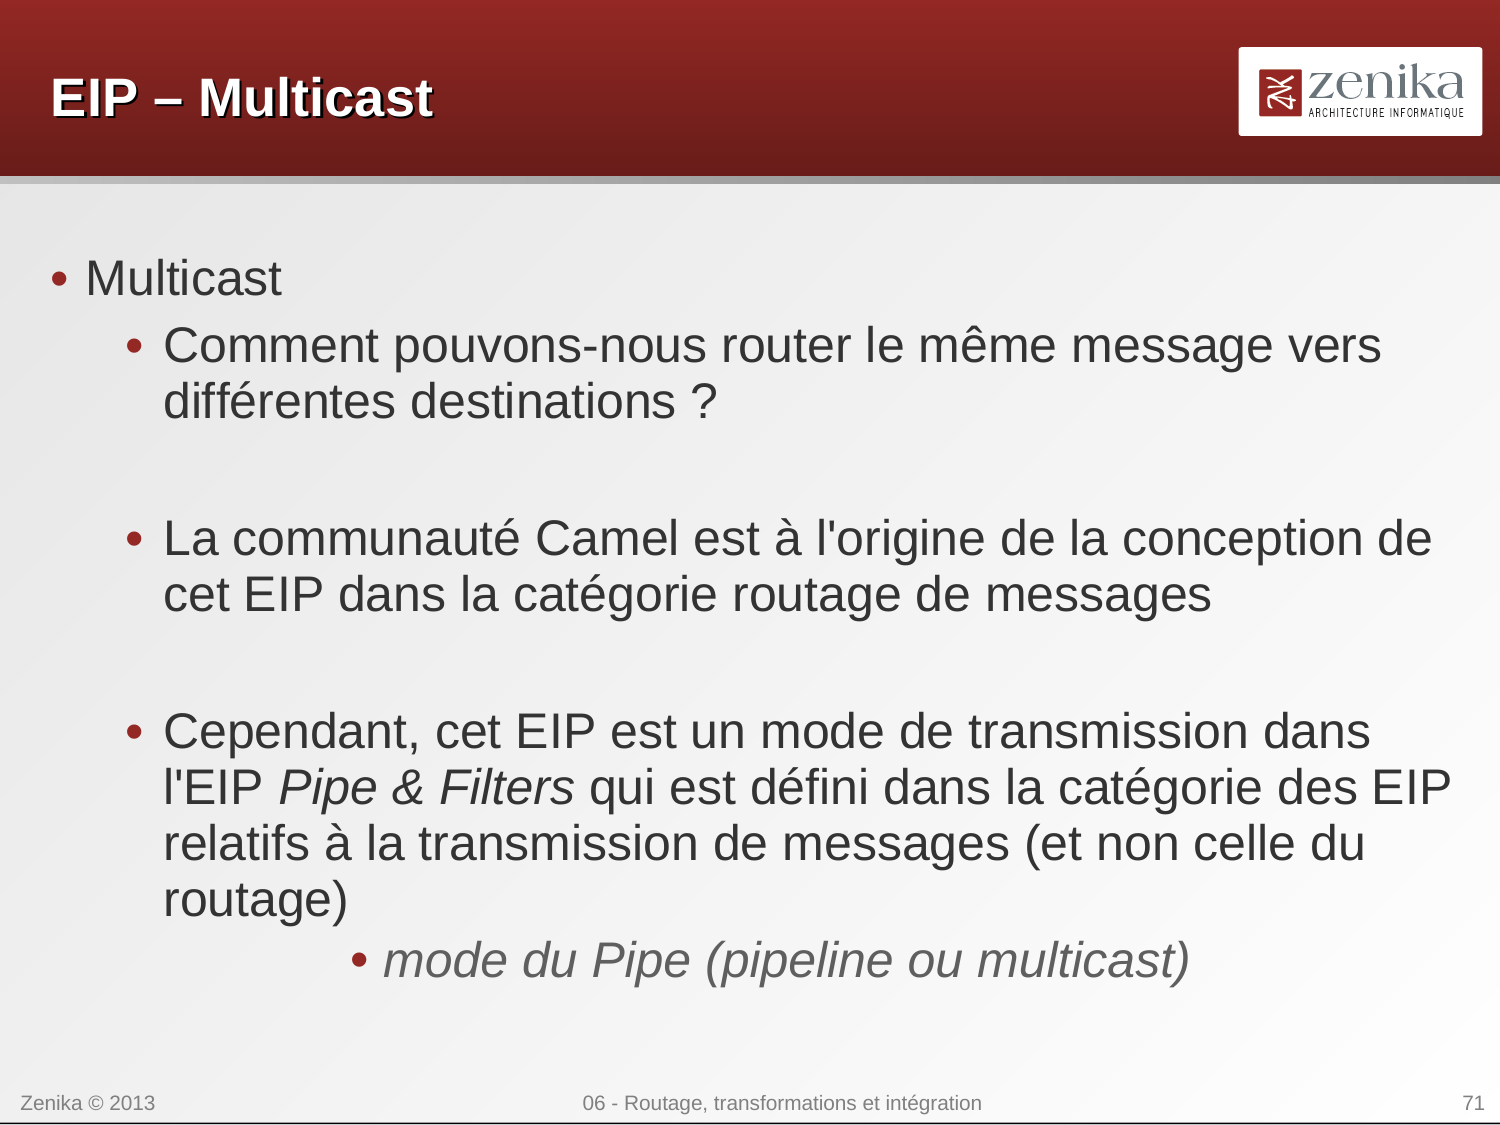

# EIP – Multicast
Multicast
Comment pouvons-nous router le même message vers différentes destinations ?
La communauté Camel est à l'origine de la conception de cet EIP dans la catégorie routage de messages
Cependant, cet EIP est un mode de transmission dans l'EIP Pipe & Filters qui est défini dans la catégorie des EIP relatifs à la transmission de messages (et non celle du routage)
 mode du Pipe (pipeline ou multicast)